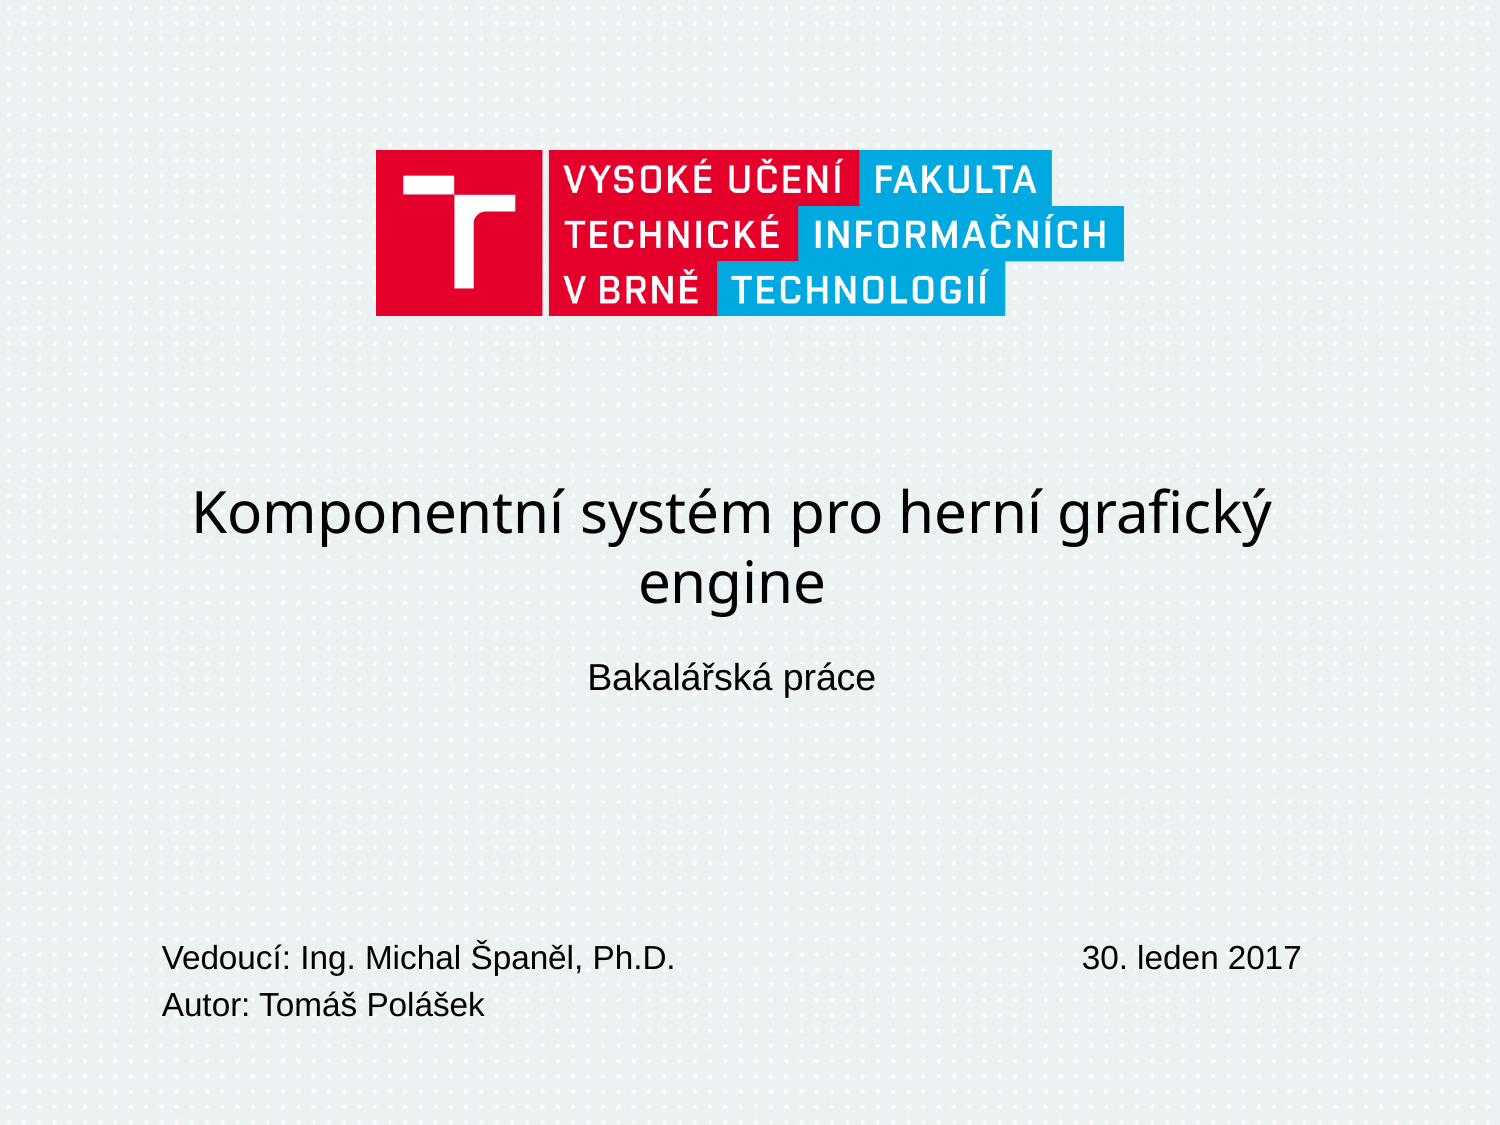

Komponentní systém pro herní grafický engine
# Bakalářská práce
Vedoucí: Ing. Michal Španěl, Ph.D.
Autor: Tomáš Polášek
30. leden 2017